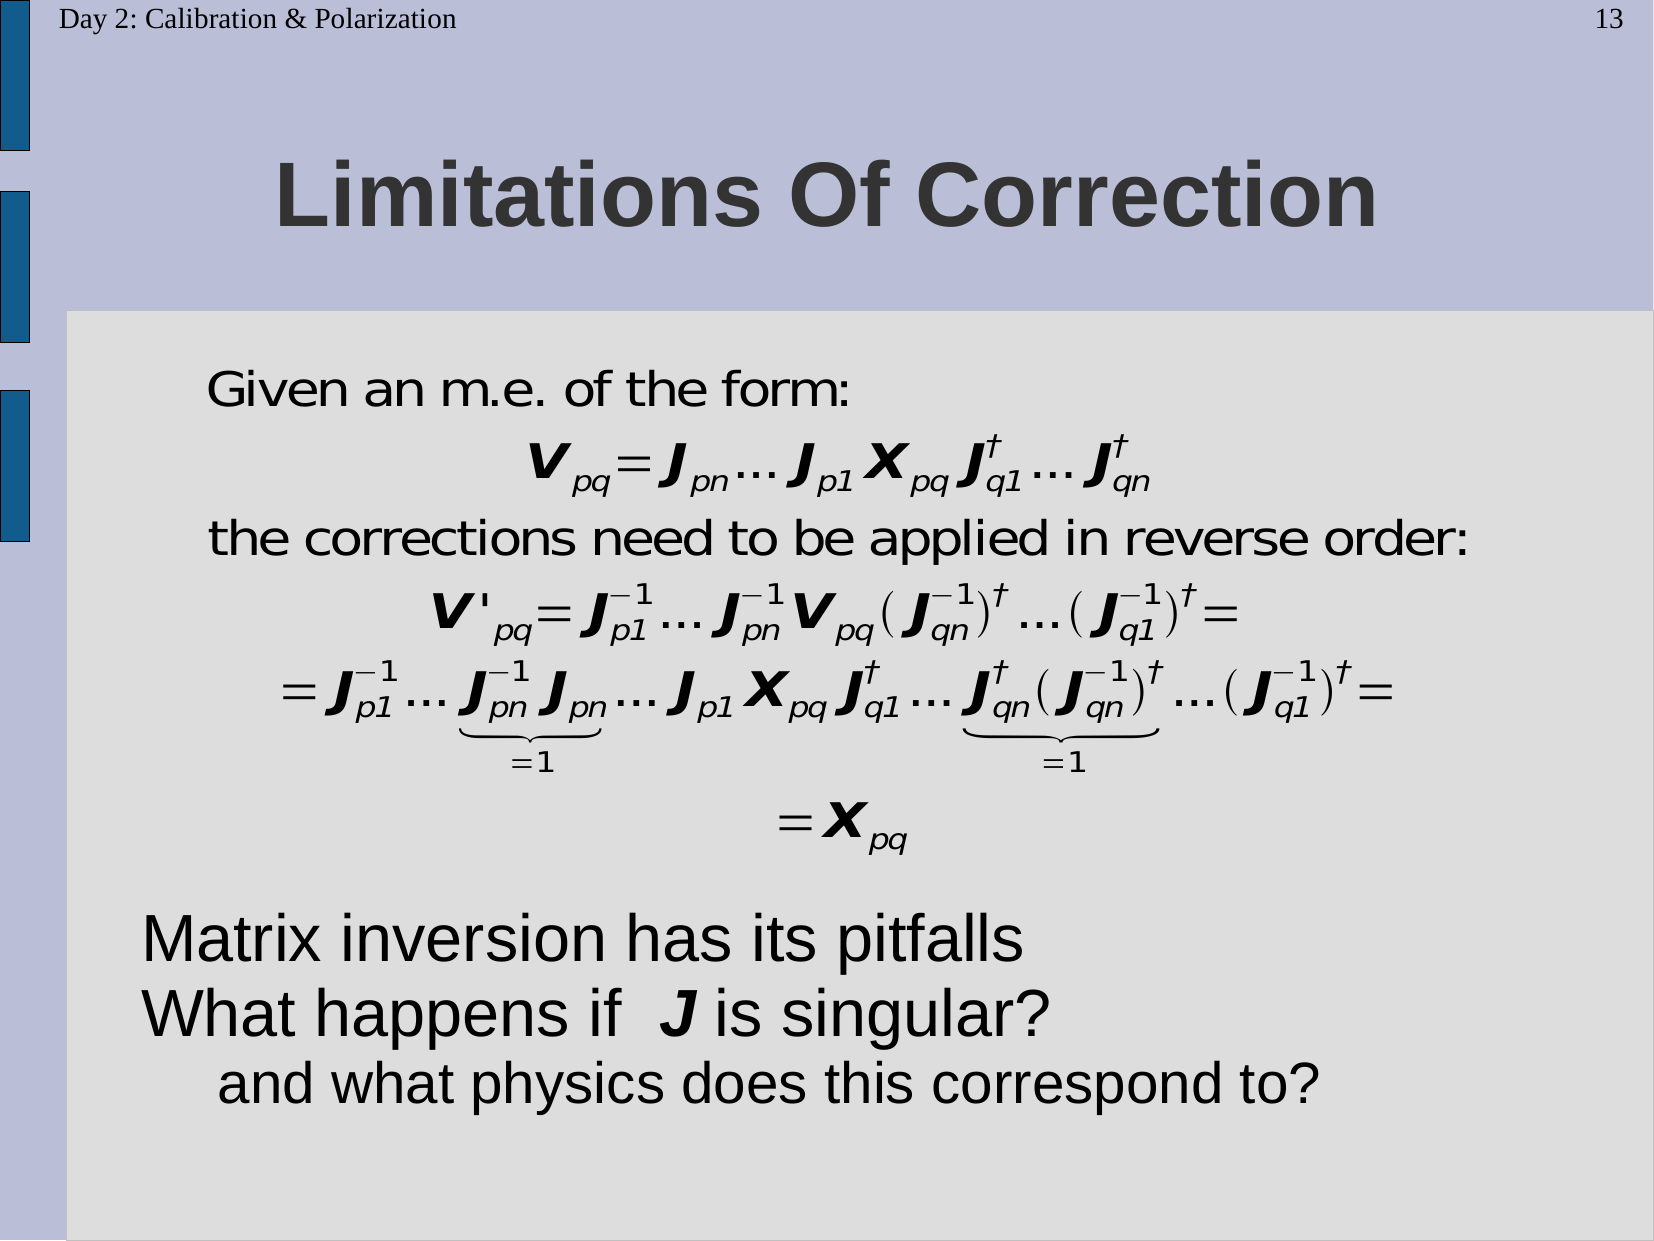

Day 2: Calibration & Polarization
13
# Limitations Of Correction
Matrix inversion has its pitfalls
What happens if J is singular?
and what physics does this correspond to?